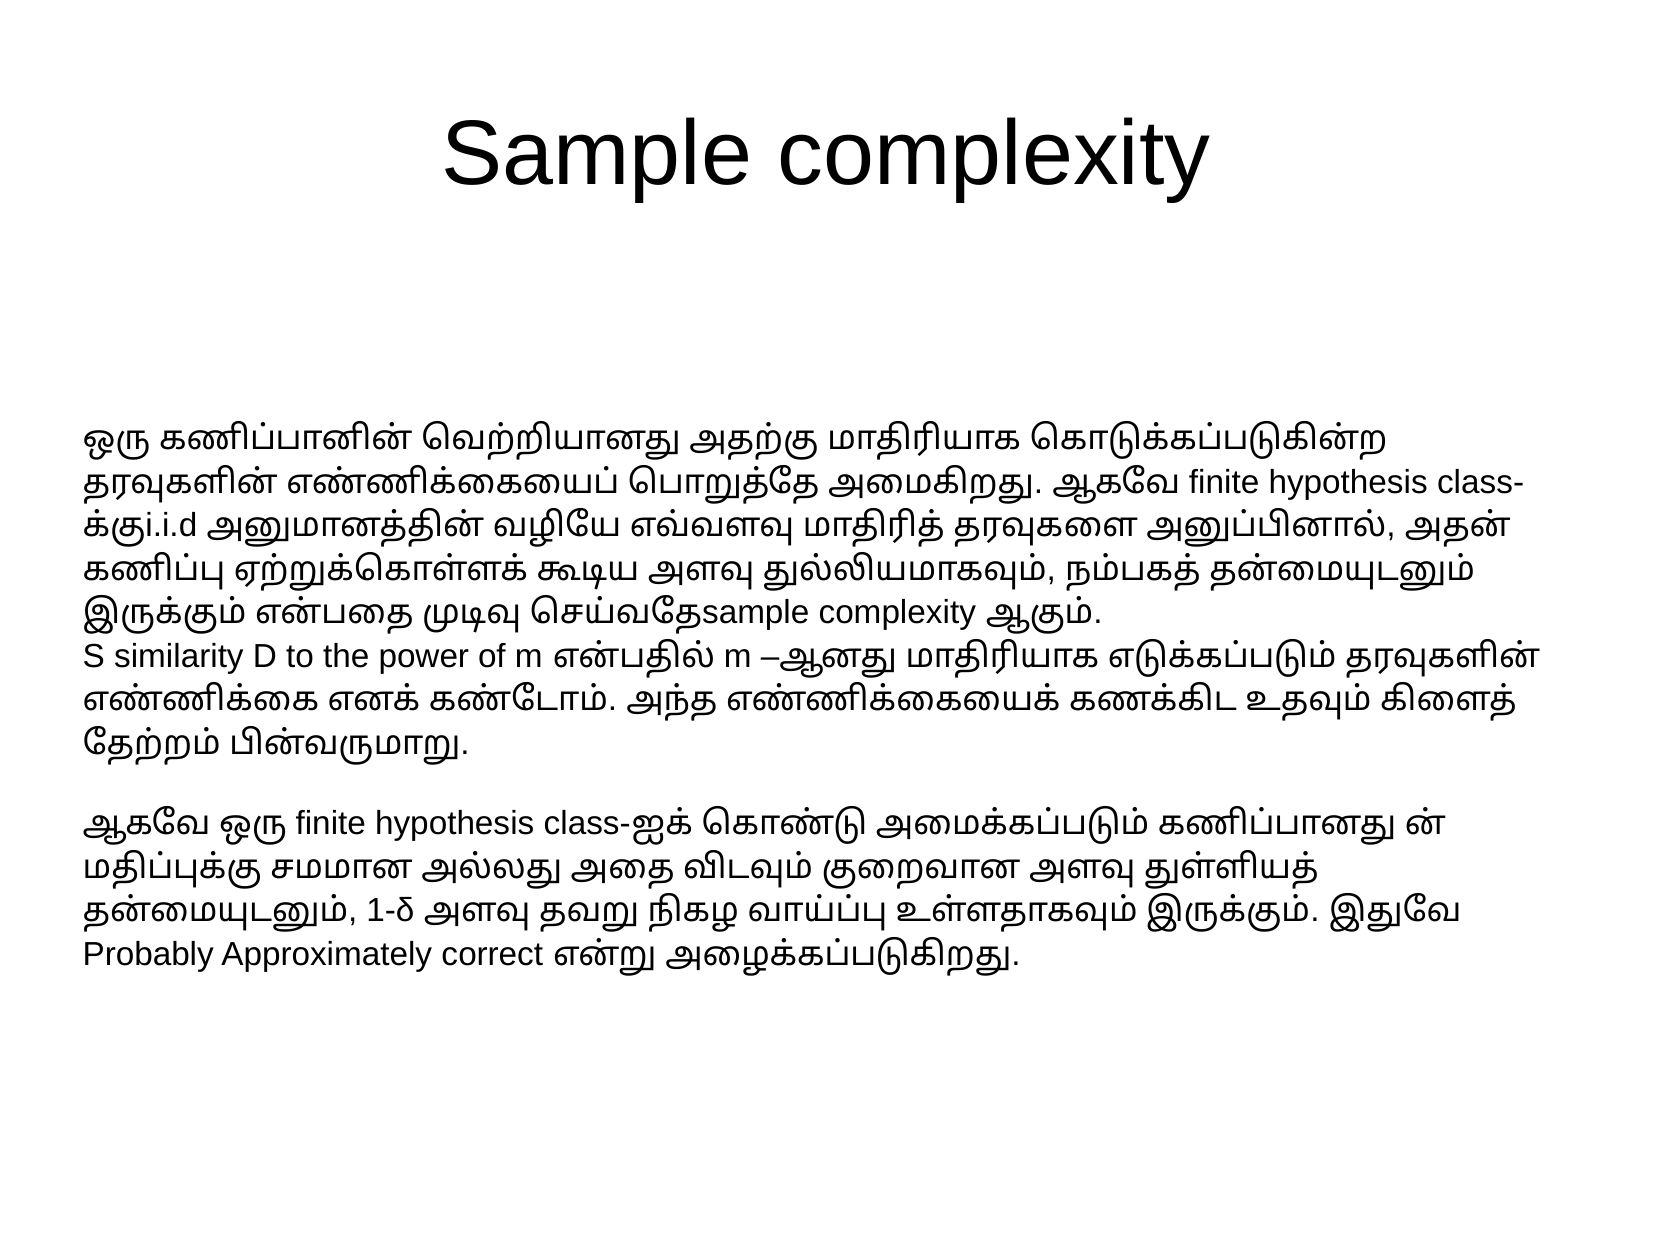

# Sample complexity
ஒரு கணிப்பானின் வெற்றியானது அதற்கு மாதிரியாக கொடுக்கப்படுகின்ற தரவுகளின் எண்ணிக்கையைப் பொறுத்தே அமைகிறது. ஆகவே finite hypothesis class-க்குi.i.d அனுமானத்தின் வழியே எவ்வளவு மாதிரித் தரவுகளை அனுப்பினால், அதன் கணிப்பு ஏற்றுக்கொள்ளக் கூடிய அளவு துல்லியமாகவும், நம்பகத் தன்மையுடனும் இருக்கும் என்பதை முடிவு செய்வதேsample complexity ஆகும்.
S similarity D to the power of m என்பதில் m –ஆனது மாதிரியாக எடுக்கப்படும் தரவுகளின் எண்ணிக்கை எனக் கண்டோம். அந்த எண்ணிக்கையைக் கணக்கிட உதவும் கிளைத் தேற்றம் பின்வருமாறு.
ஆகவே ஒரு finite hypothesis class-ஐக் கொண்டு அமைக்கப்படும் கணிப்பானது ன் மதிப்புக்கு சமமான அல்லது அதை விடவும் குறைவான அளவு துள்ளியத் தன்மையுடனும், 1-δ அளவு தவறு நிகழ வாய்ப்பு உள்ளதாகவும் இருக்கும். இதுவே Probably Approximately correct என்று அழைக்கப்படுகிறது.